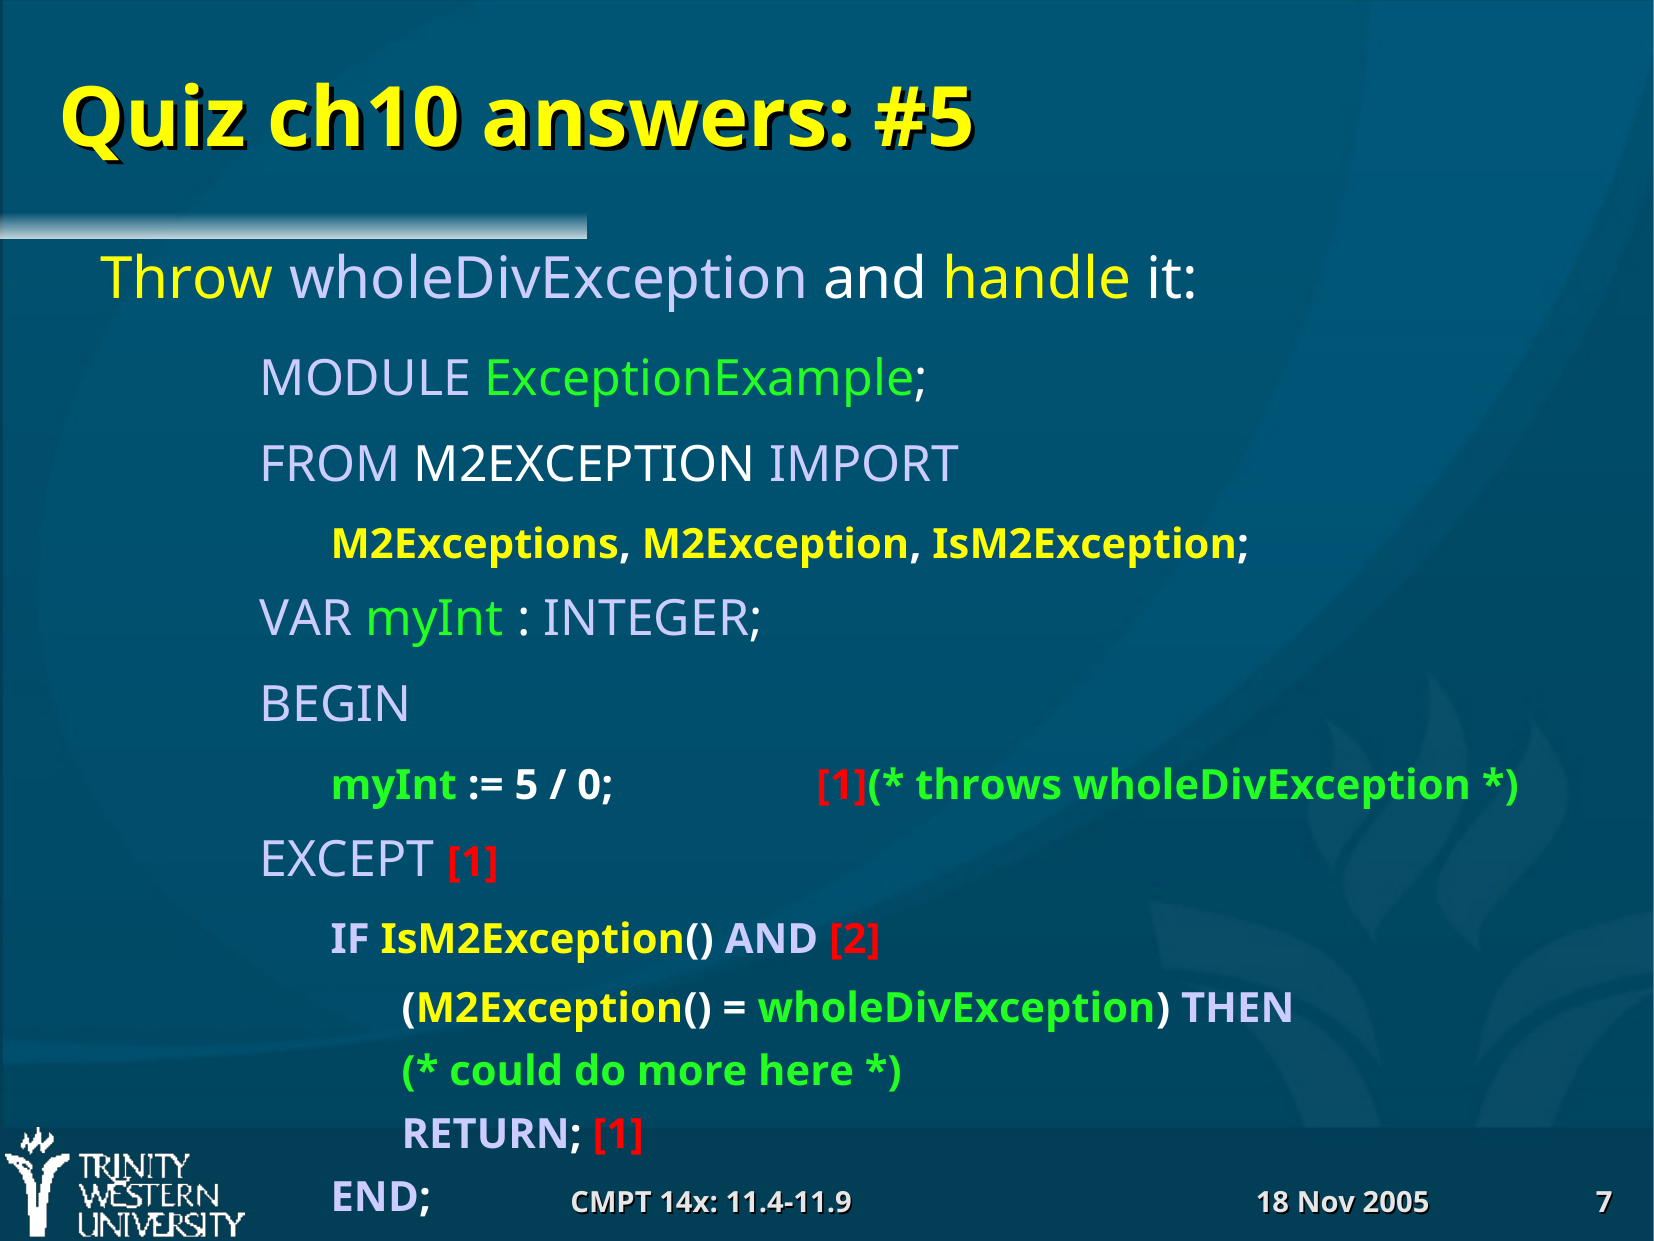

# Quiz ch10 answers: #5
Throw wholeDivException and handle it:
MODULE ExceptionExample;
FROM M2EXCEPTION IMPORT
M2Exceptions, M2Exception, IsM2Exception;
VAR myInt : INTEGER;
BEGIN
myInt := 5 / 0;			[1](* throws wholeDivException *)
EXCEPT [1]
IF IsM2Exception() AND [2]
(M2Exception() = wholeDivException) THEN
(* could do more here *)
RETURN; [1]
END;
END ExceptionExample;
CMPT 14x: 11.4-11.9
18 Nov 2005
7